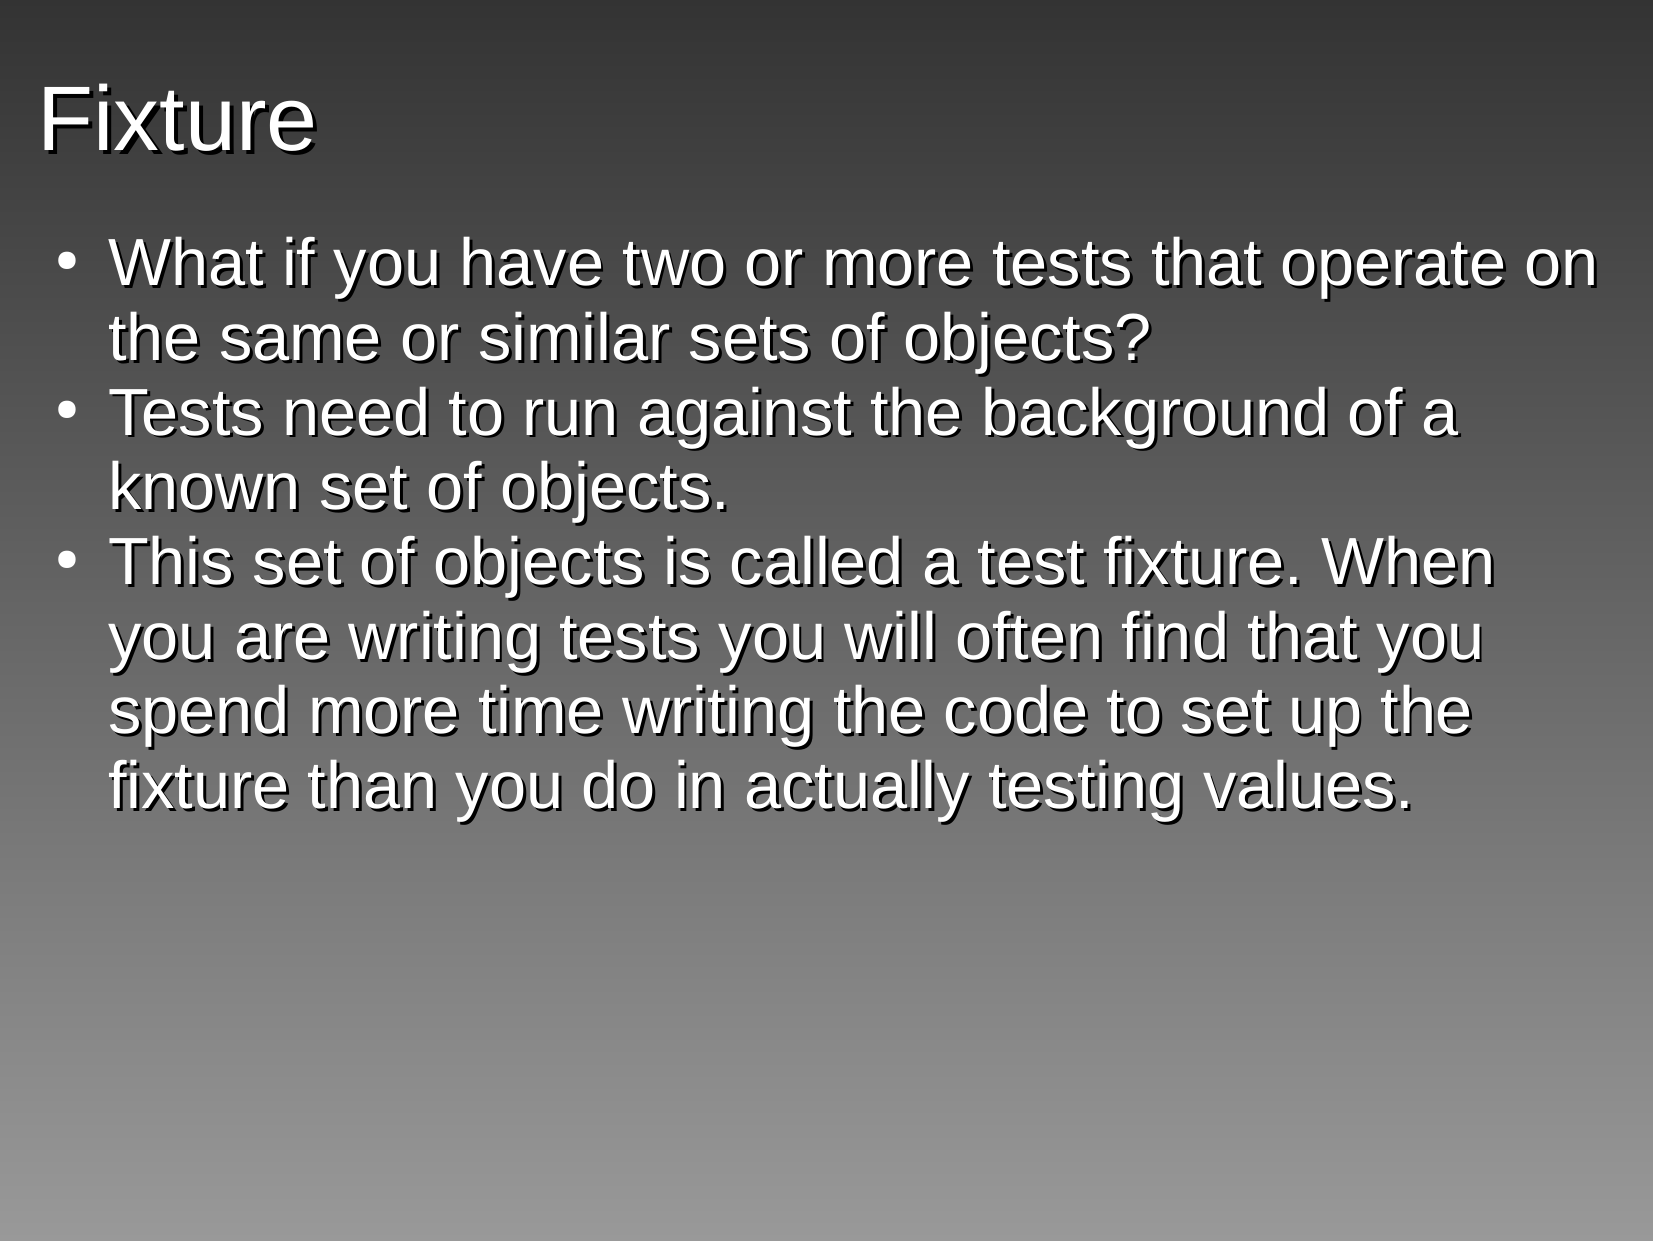

# Fixture
What if you have two or more tests that operate on the same or similar sets of objects?
Tests need to run against the background of a known set of objects.
This set of objects is called a test fixture. When you are writing tests you will often find that you spend more time writing the code to set up the fixture than you do in actually testing values.